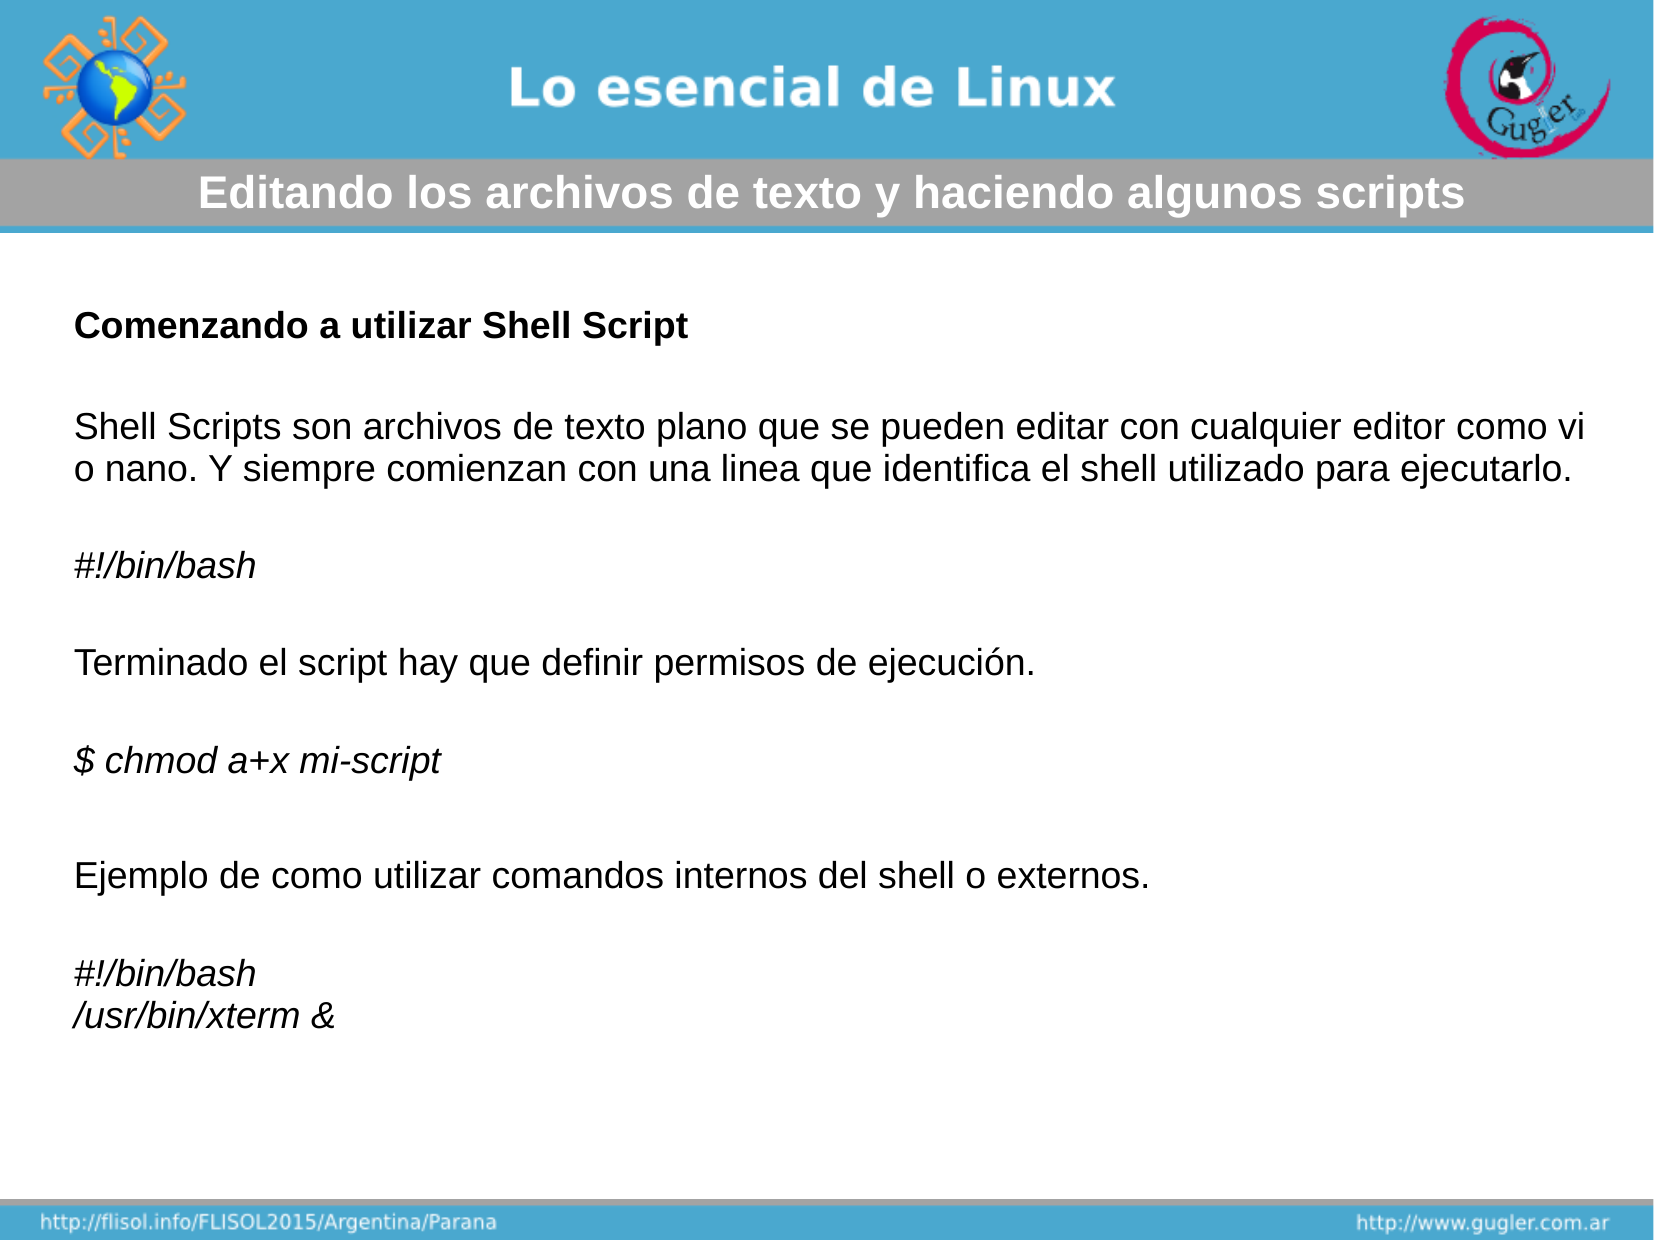

Editando los archivos de texto y haciendo algunos scripts
Comenzando a utilizar Shell Script
Shell Scripts son archivos de texto plano que se pueden editar con cualquier editor como vi
o nano. Y siempre comienzan con una linea que identifica el shell utilizado para ejecutarlo.
#!/bin/bash
Terminado el script hay que definir permisos de ejecución.
$ chmod a+x mi-script
Ejemplo de como utilizar comandos internos del shell o externos.
#!/bin/bash
/usr/bin/xterm &